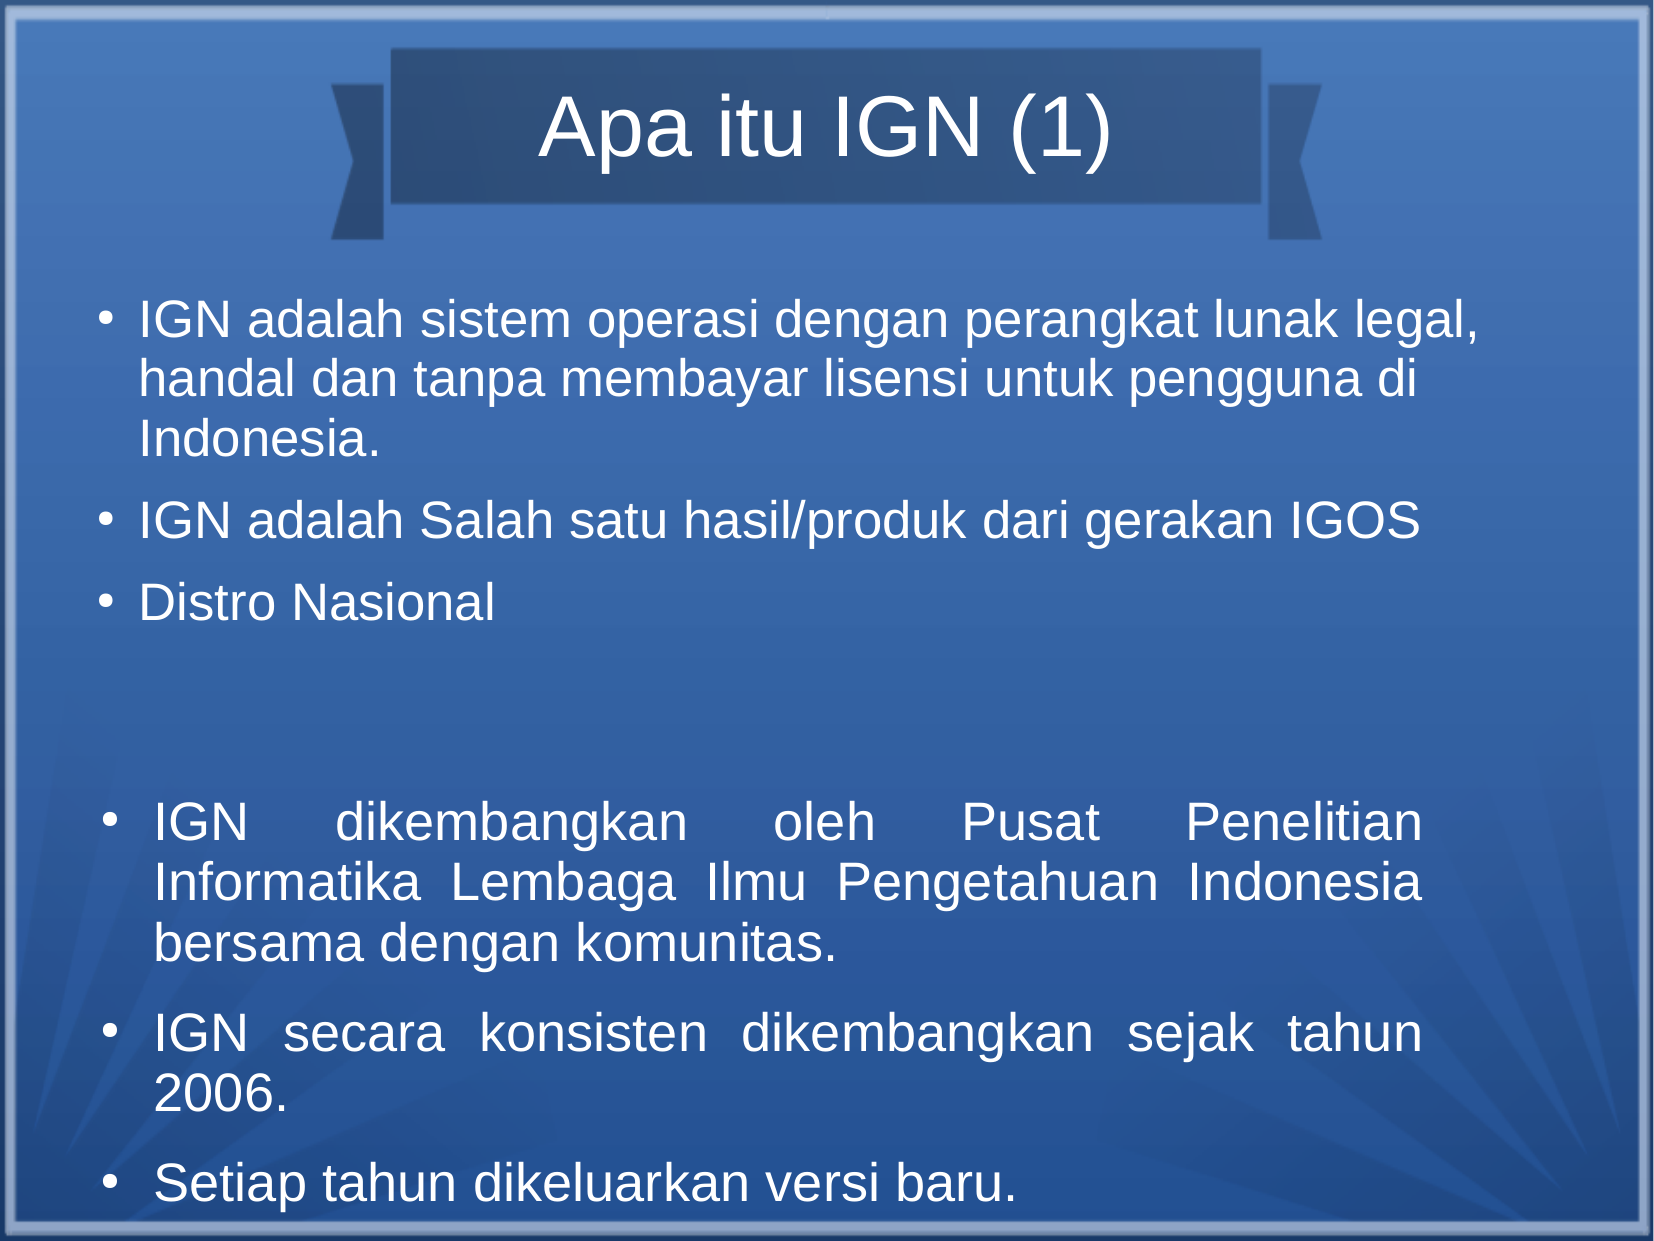

# Apa itu IGN (1)
IGN adalah sistem operasi dengan perangkat lunak legal, handal dan tanpa membayar lisensi untuk pengguna di Indonesia.
IGN adalah Salah satu hasil/produk dari gerakan IGOS
Distro Nasional
IGN dikembangkan oleh Pusat Penelitian Informatika Lembaga Ilmu Pengetahuan Indonesia bersama dengan komunitas.
IGN secara konsisten dikembangkan sejak tahun 2006.
Setiap tahun dikeluarkan versi baru.